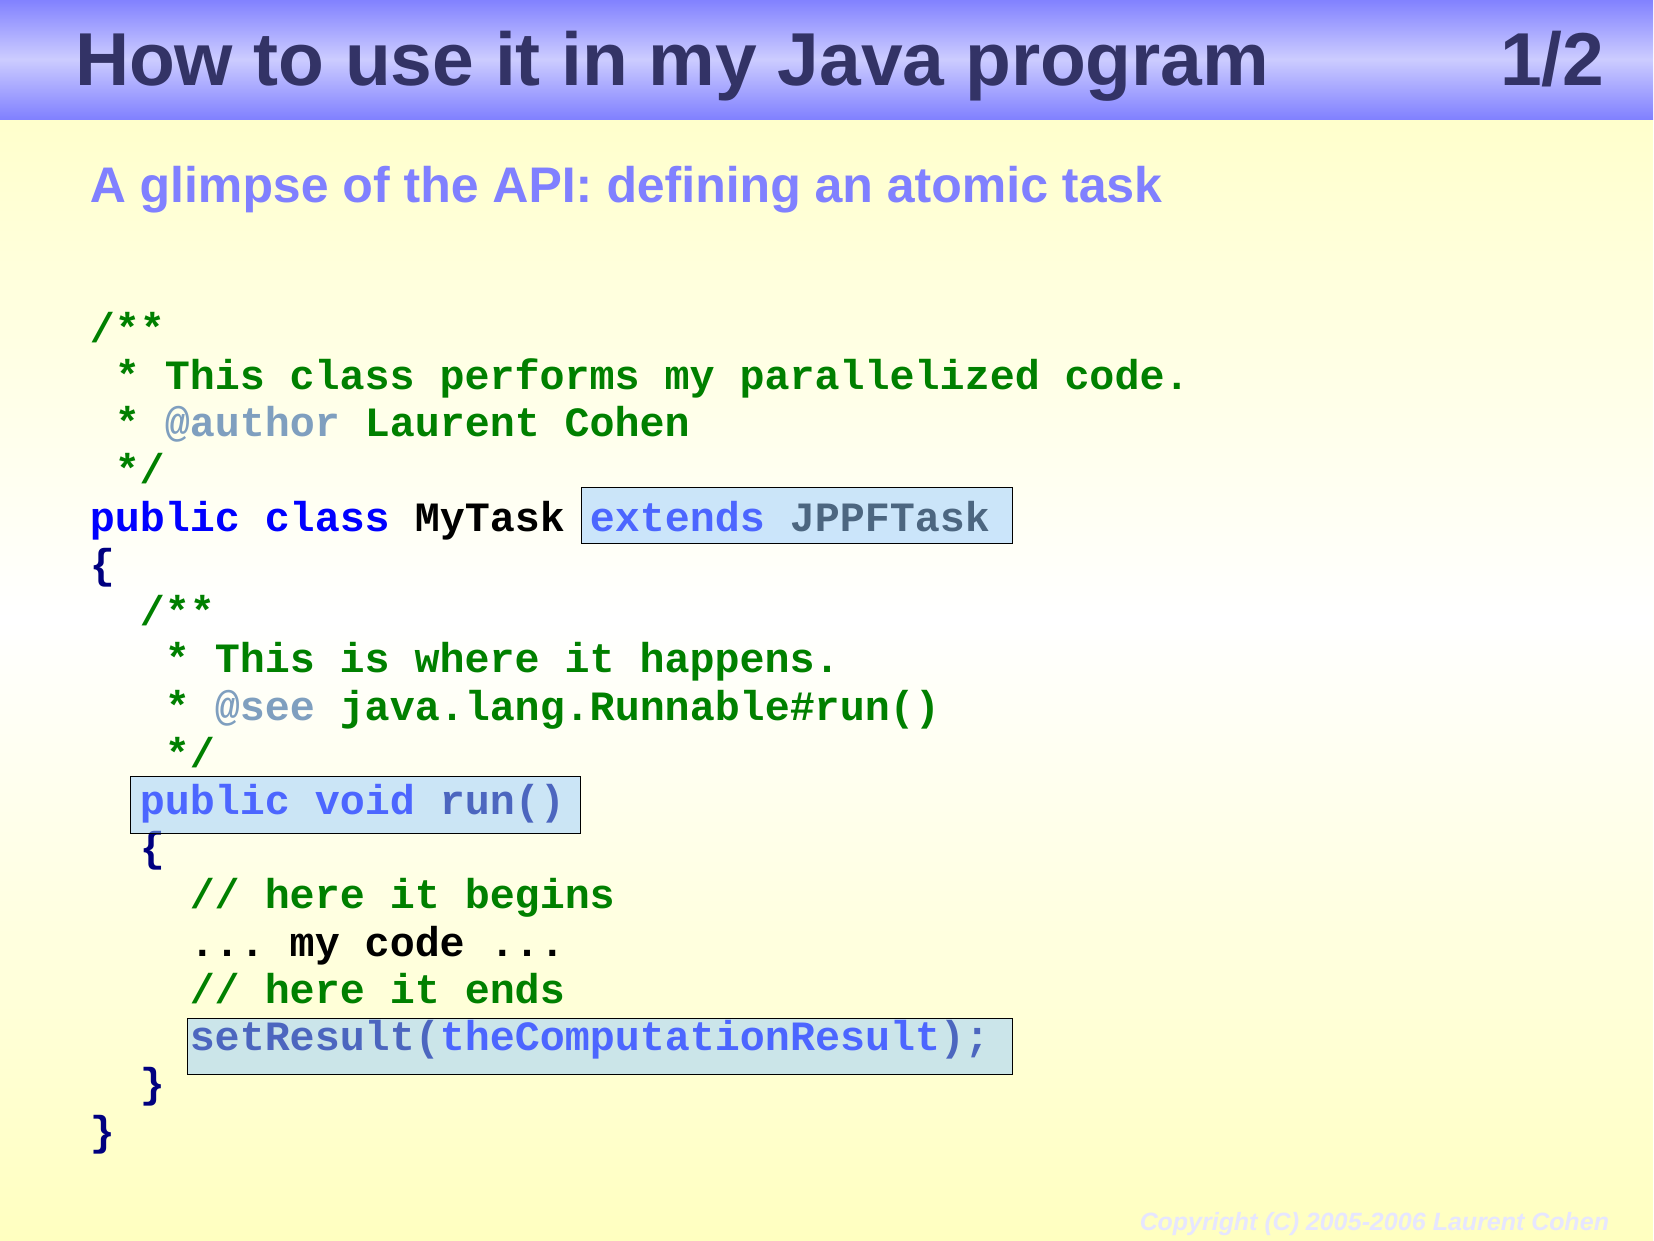

# How to use it in my Java program				1/2
A glimpse of the API: defining an atomic task
/**
 * This class performs my parallelized code.
 * @author Laurent Cohen
 */
public class MyTask extends JPPFTask
{
 /**
 * This is where it happens.
 * @see java.lang.Runnable#run()
 */
 public void run()
 {
 // here it begins
 ... my code ...
 // here it ends
 setResult(theComputationResult);
 }
}